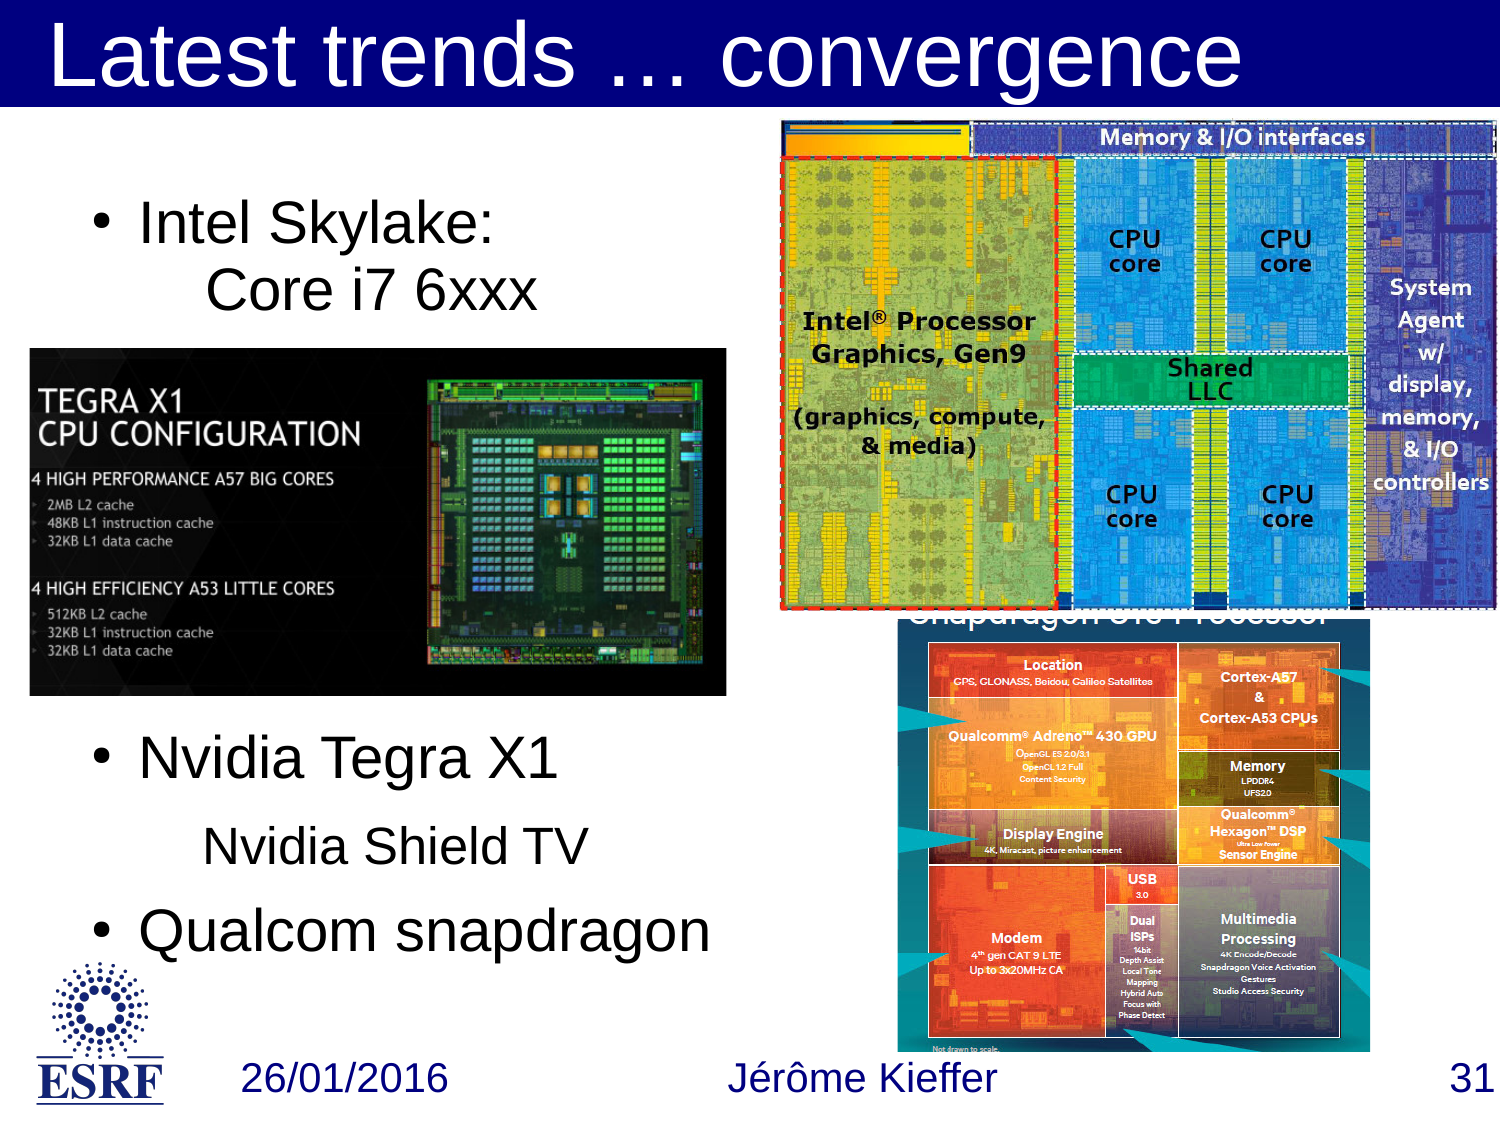

# Latest trends … convergence
Intel Skylake:
	Core i7 6xxx
Nvidia Tegra X1
Nvidia Shield TV
Qualcom snapdragon
26/01/2016
Jérôme Kieffer
31